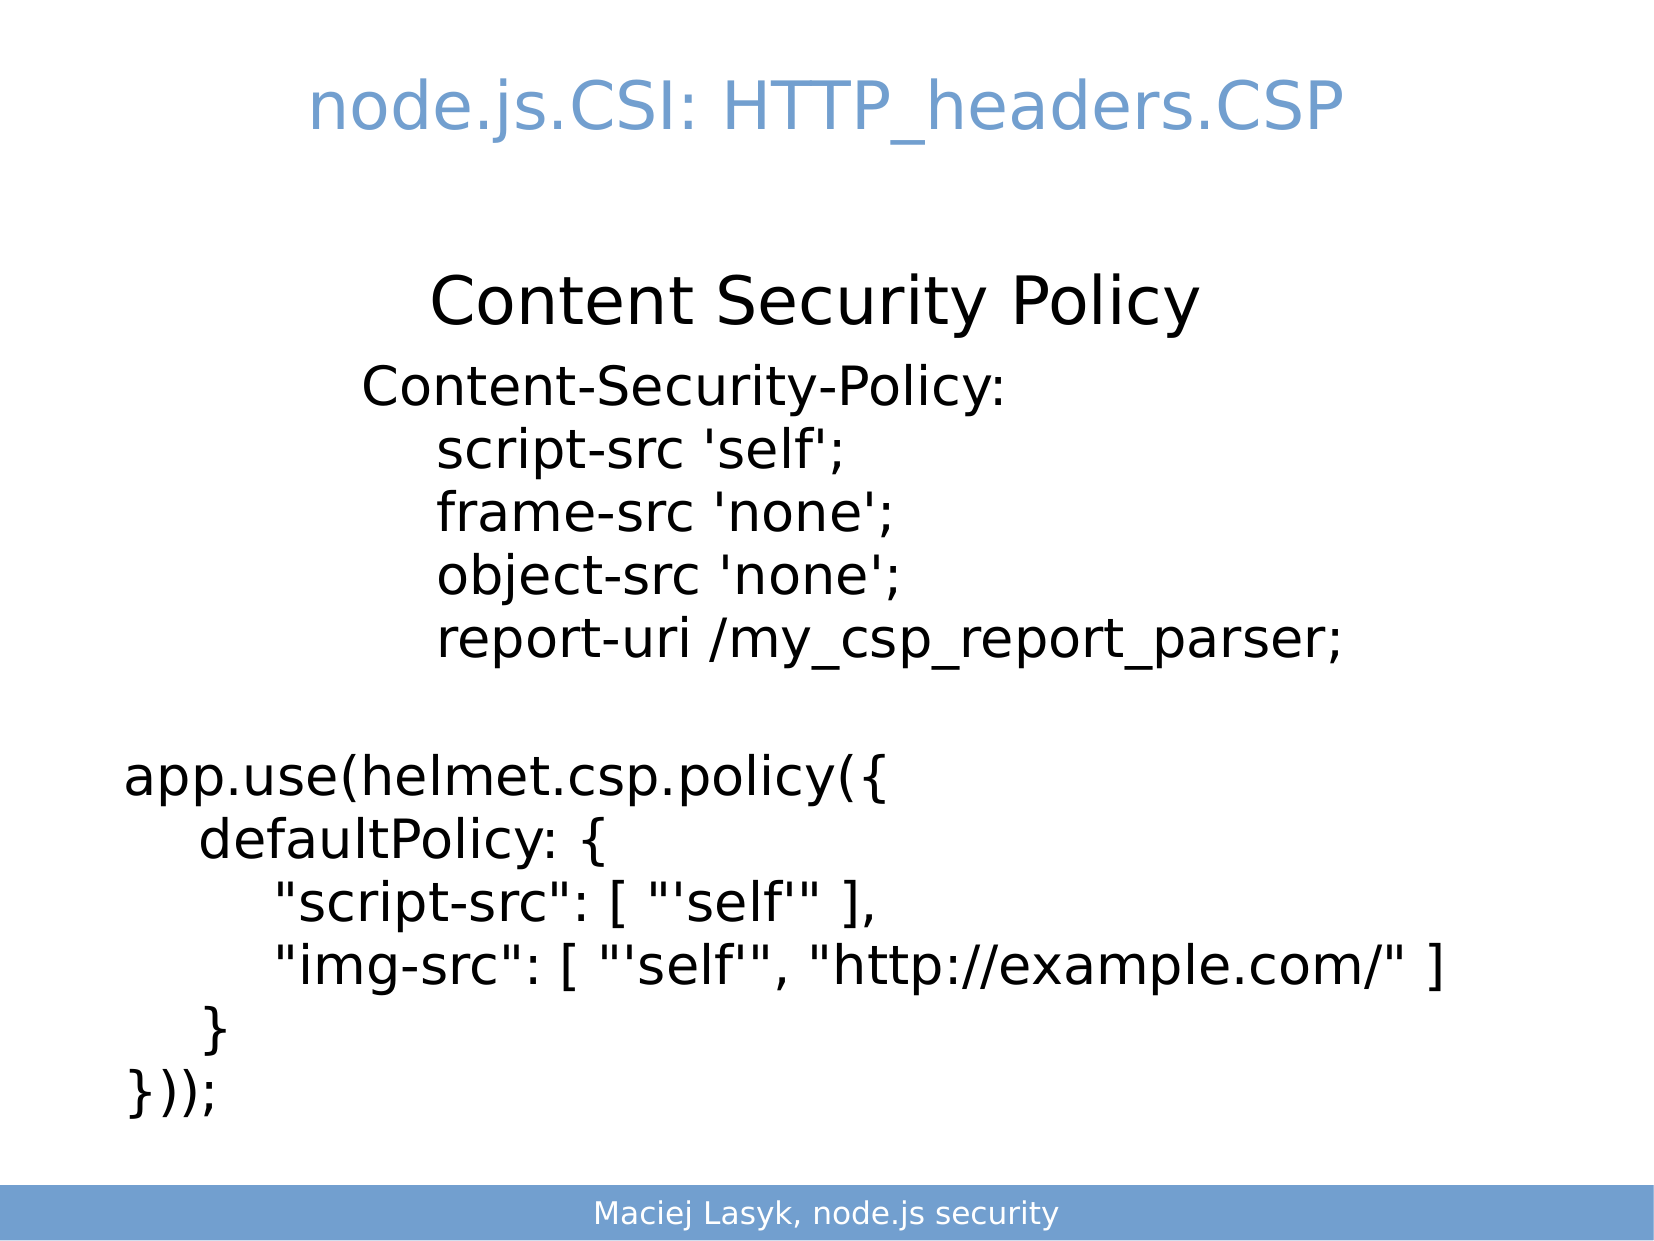

node.js.CSI: HTTP_headers.CSP
Content Security Policy
Content-Security-Policy:
	script-src 'self';
	frame-src 'none';
	object-src 'none';
	report-uri /my_csp_report_parser;
app.use(helmet.csp.policy({
	defaultPolicy: {
		"script-src": [ "'self'" ],
		"img-src": [ "'self'", "http://example.com/" ]
	}
}));
 3/25
 1/25
Maciej Lasyk, Ganglia & Nagios
Maciej Lasyk, node.js security
Maciej Lasyk, node.js security